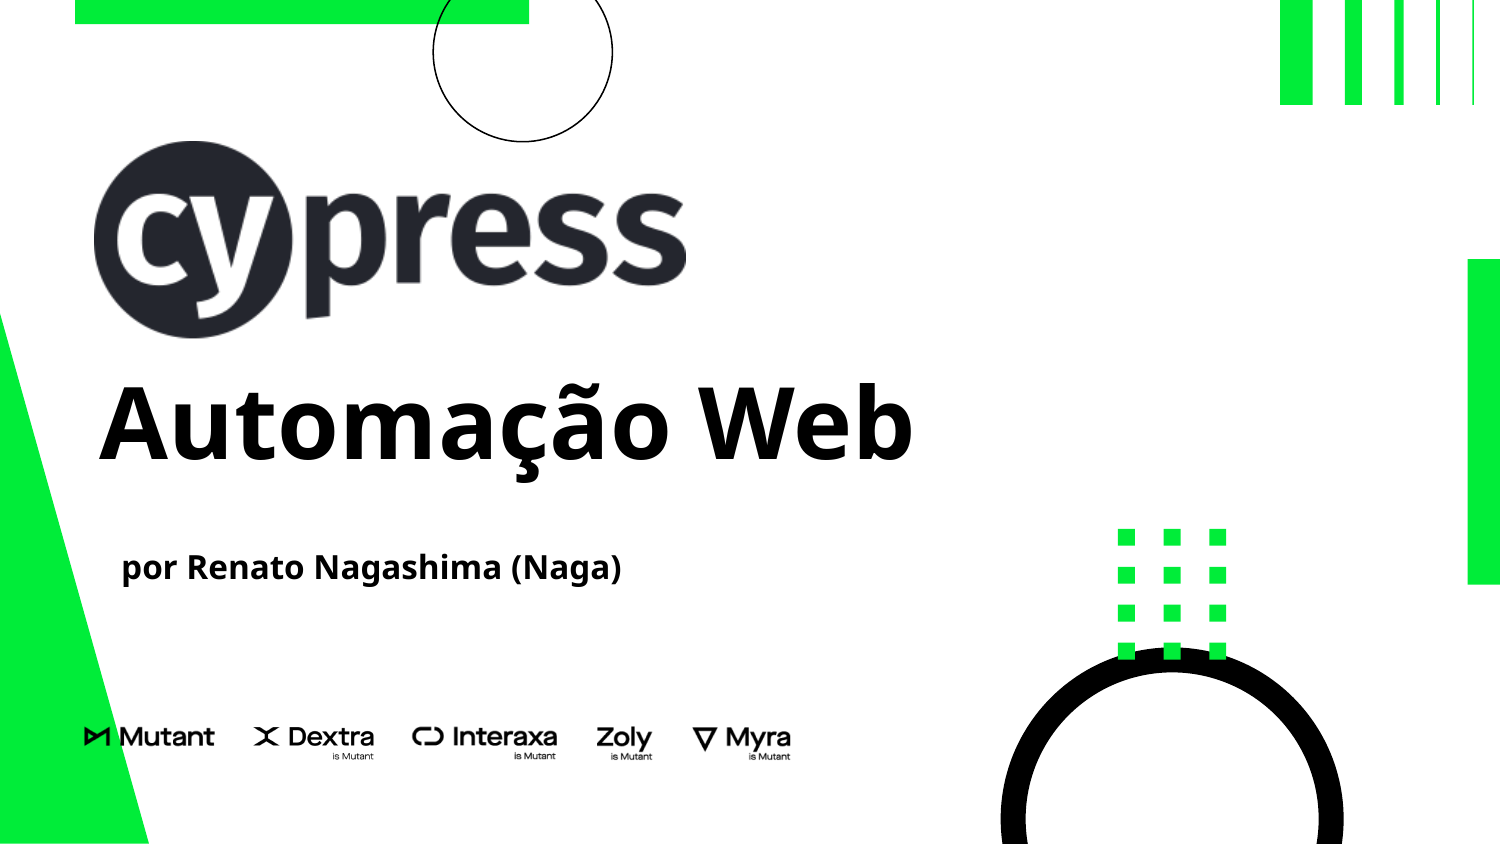

# Automação Web
por Renato Nagashima (Naga)